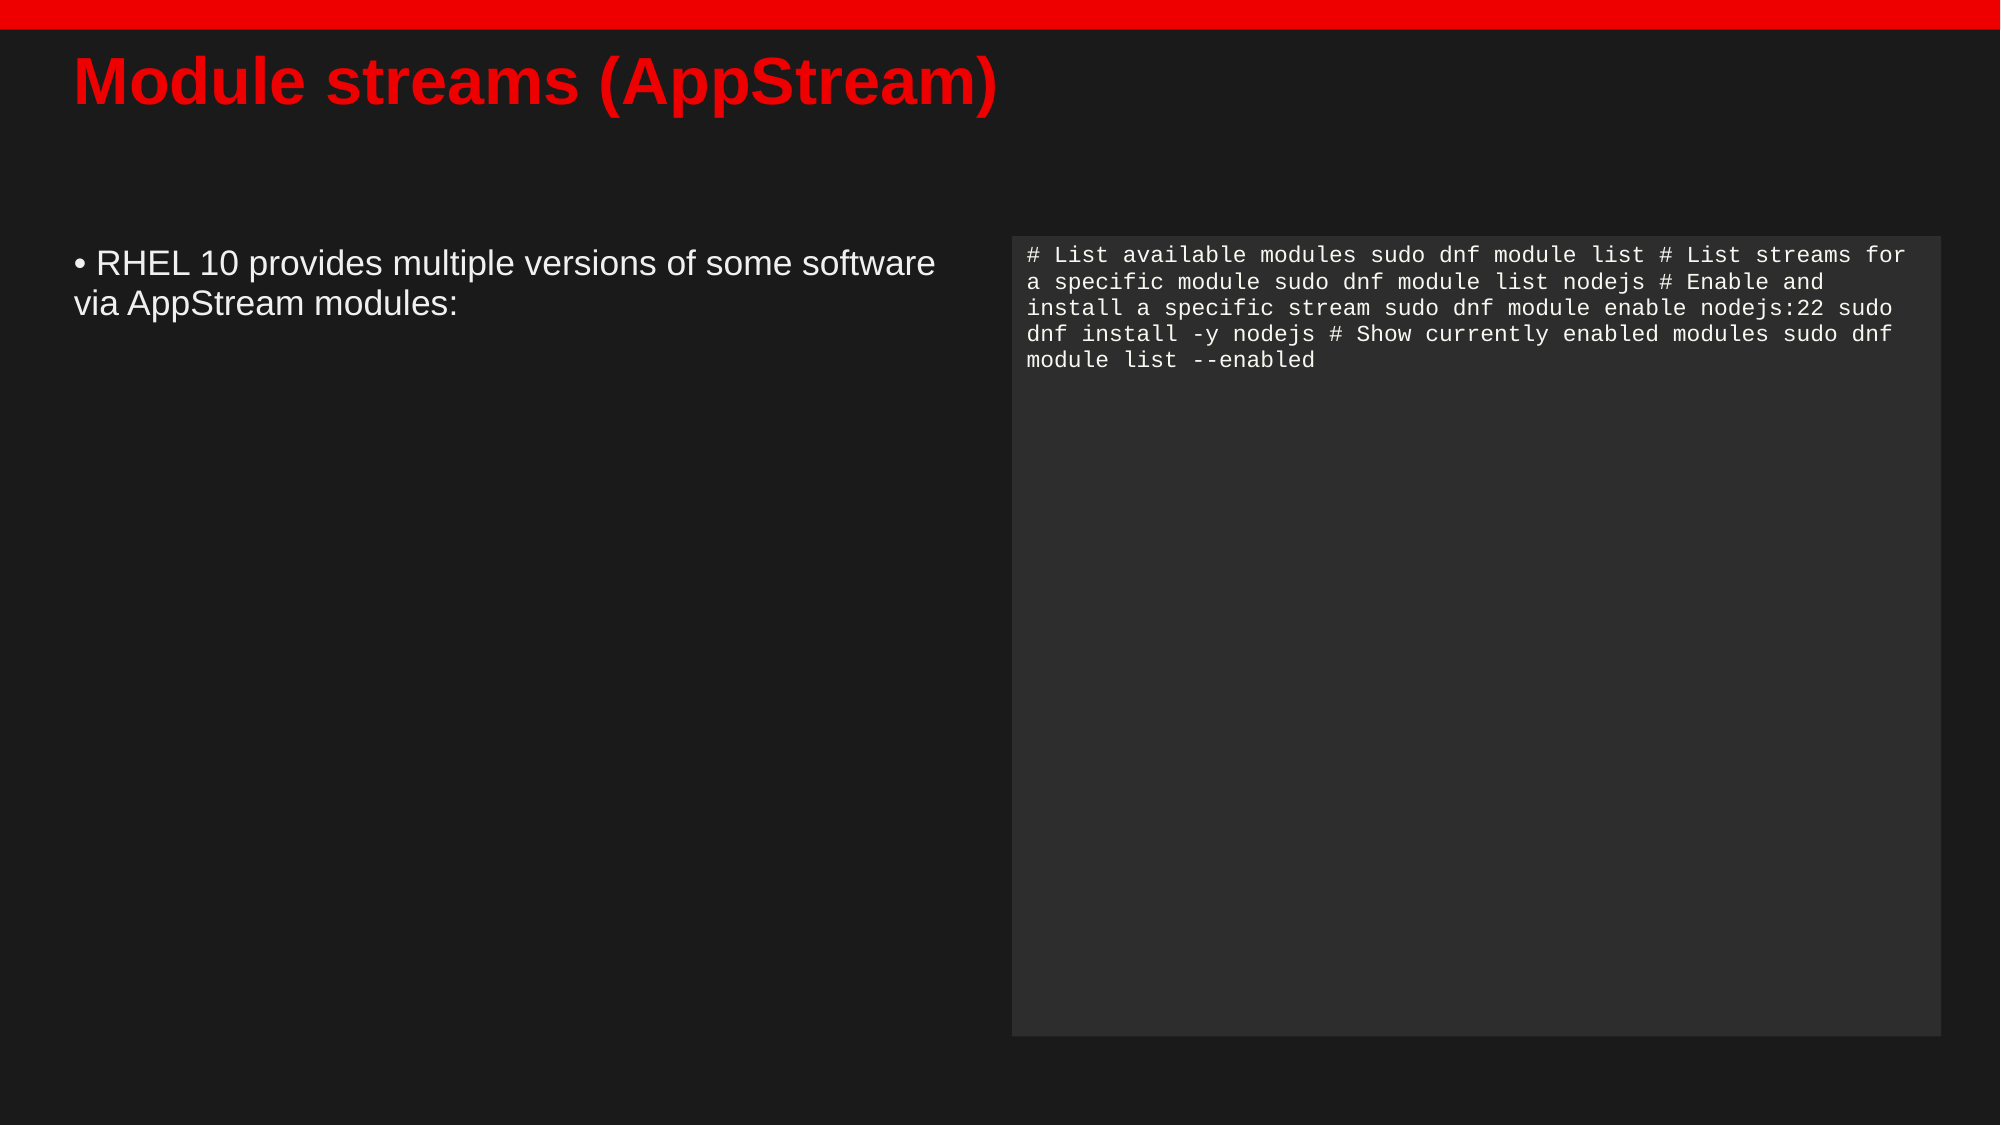

Module streams (AppStream)
• RHEL 10 provides multiple versions of some software via AppStream modules:
# List available modules sudo dnf module list # List streams for a specific module sudo dnf module list nodejs # Enable and install a specific stream sudo dnf module enable nodejs:22 sudo dnf install -y nodejs # Show currently enabled modules sudo dnf module list --enabled